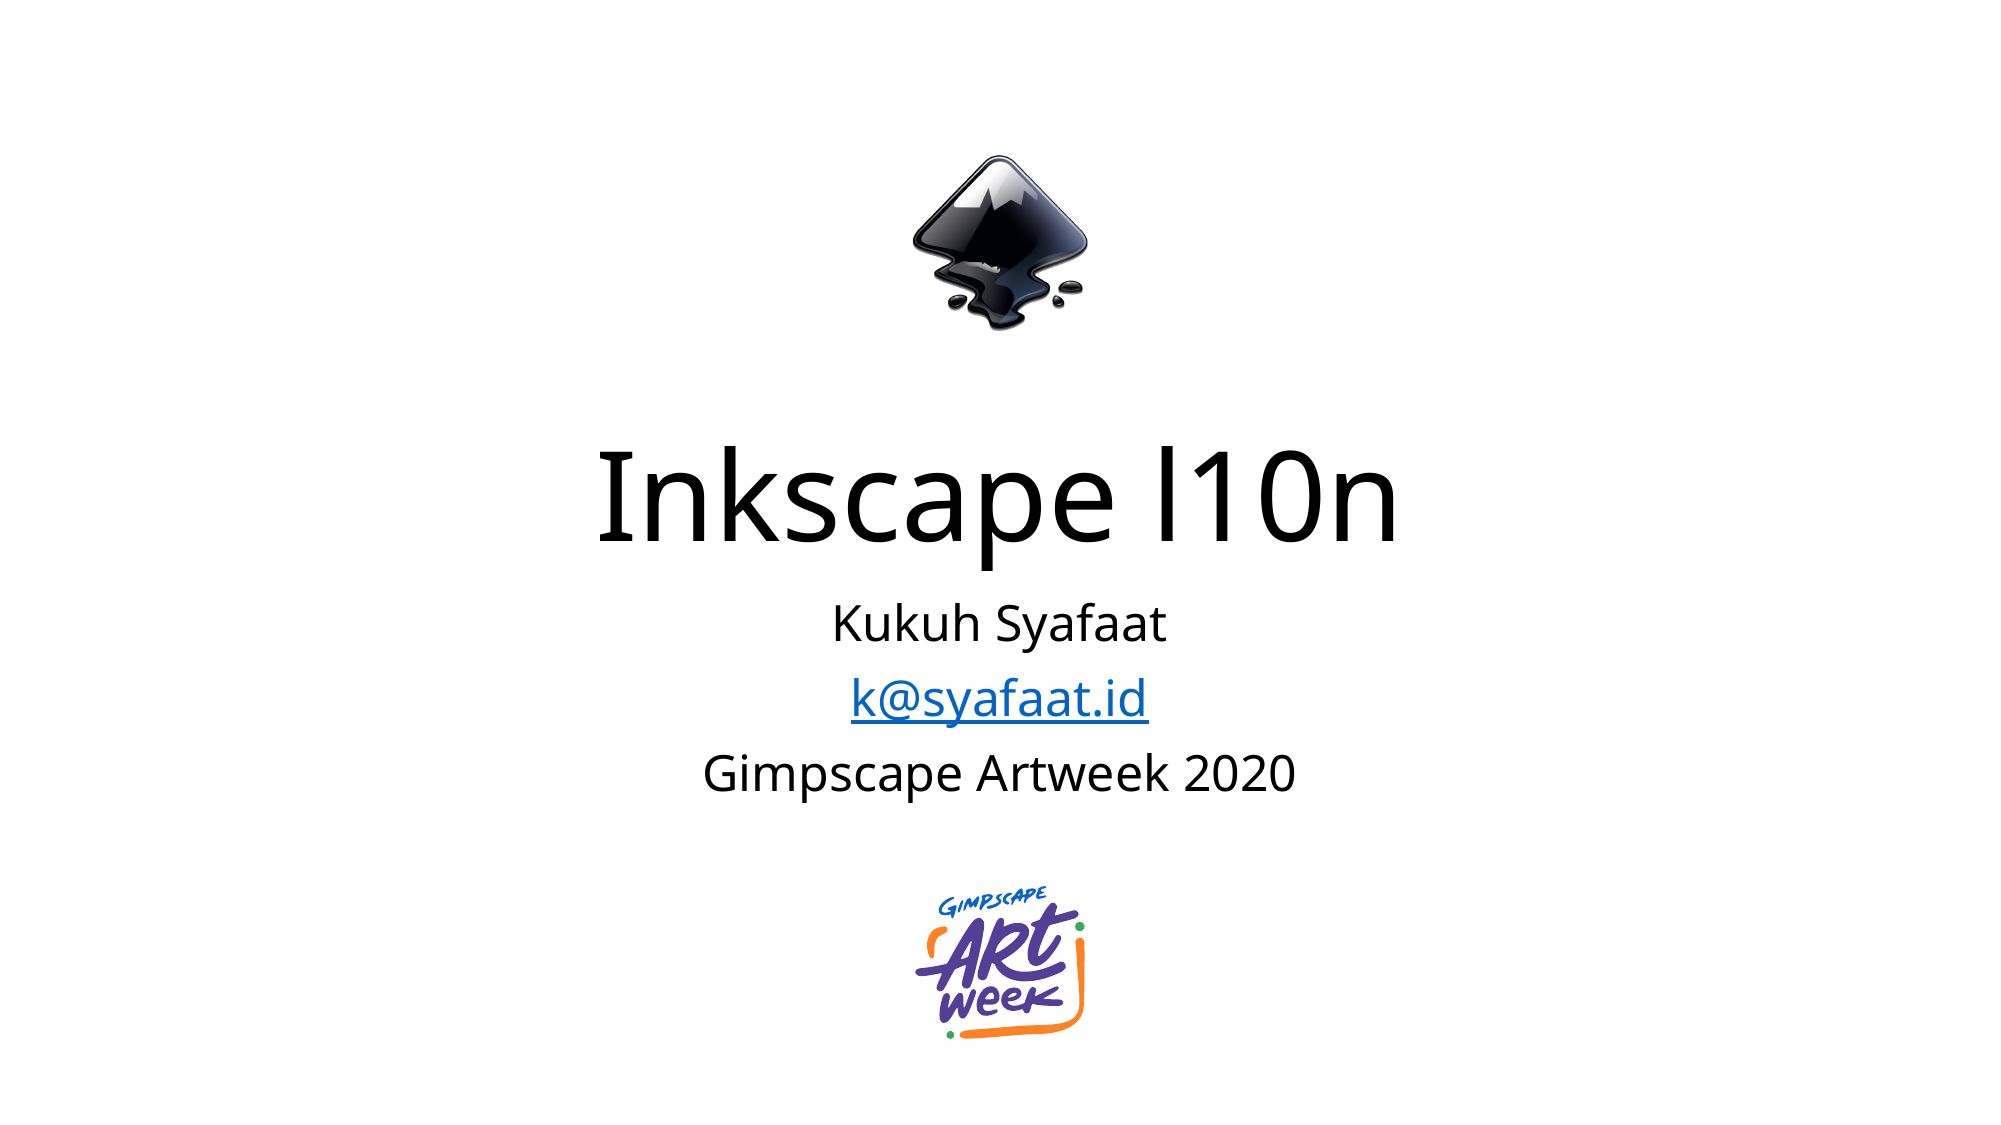

Inkscape l10n
Kukuh Syafaat
k@syafaat.id
Gimpscape Artweek 2020